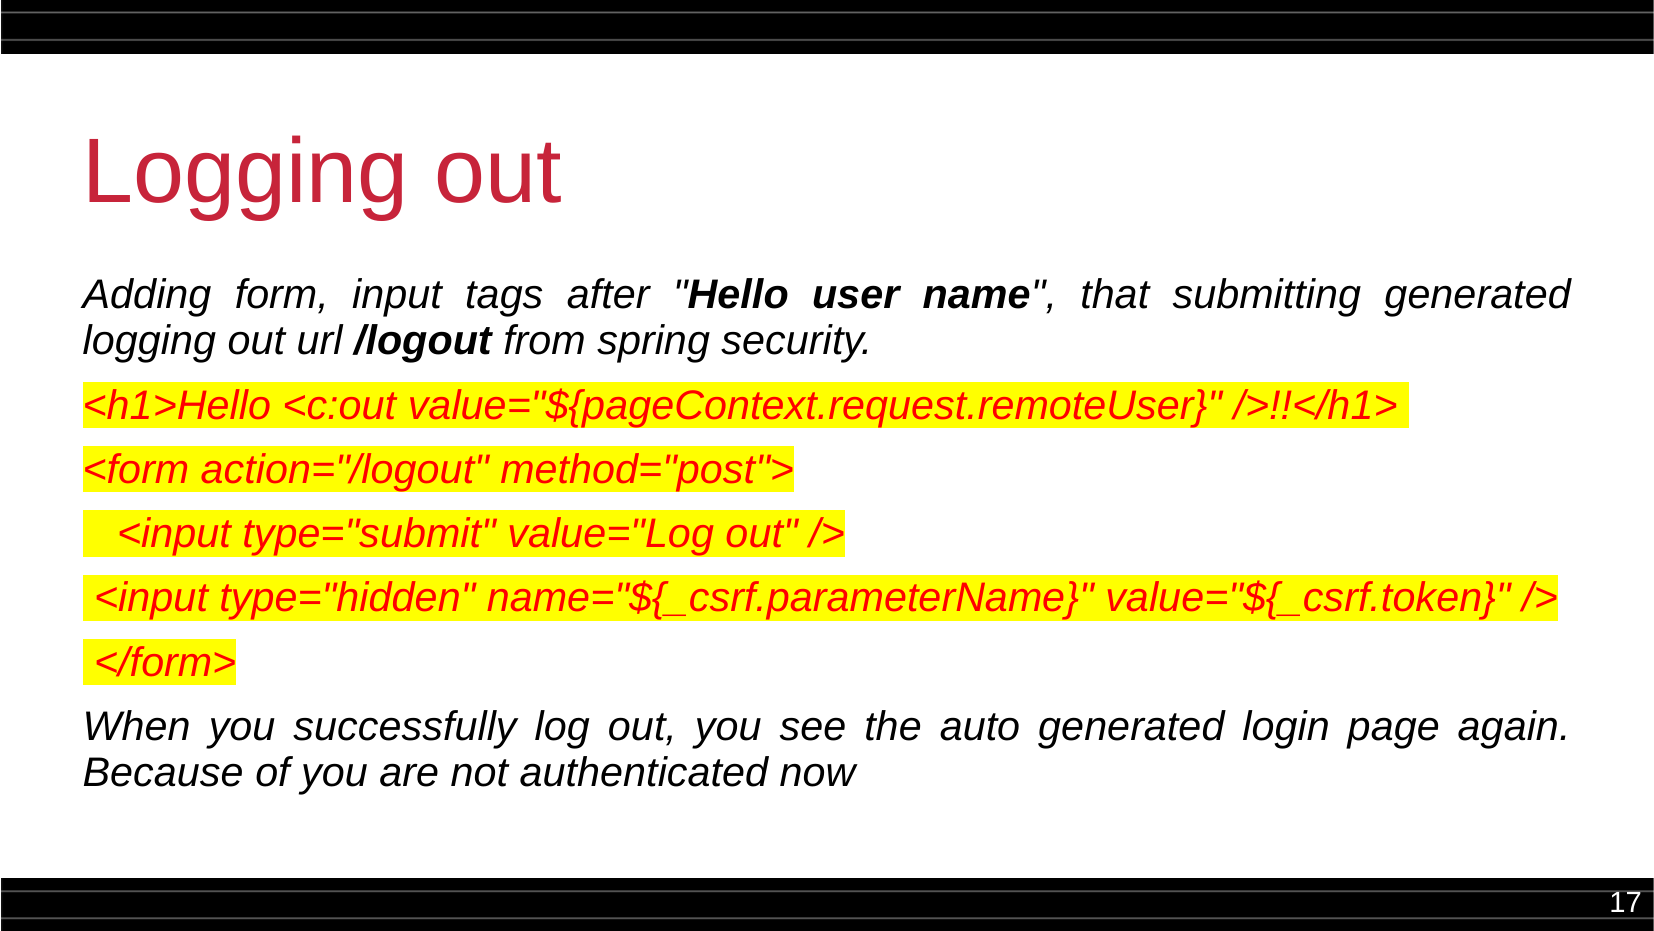

# Logging out
Adding form, input tags after "Hello user name", that submitting generated logging out url /logout from spring security.
<h1>Hello <c:out value="${pageContext.request.remoteUser}" />!!</h1>
<form action="/logout" method="post">
 <input type="submit" value="Log out" />
 <input type="hidden" name="${_csrf.parameterName}" value="${_csrf.token}" />
 </form>
When you successfully log out, you see the auto generated login page again. Because of you are not authenticated now